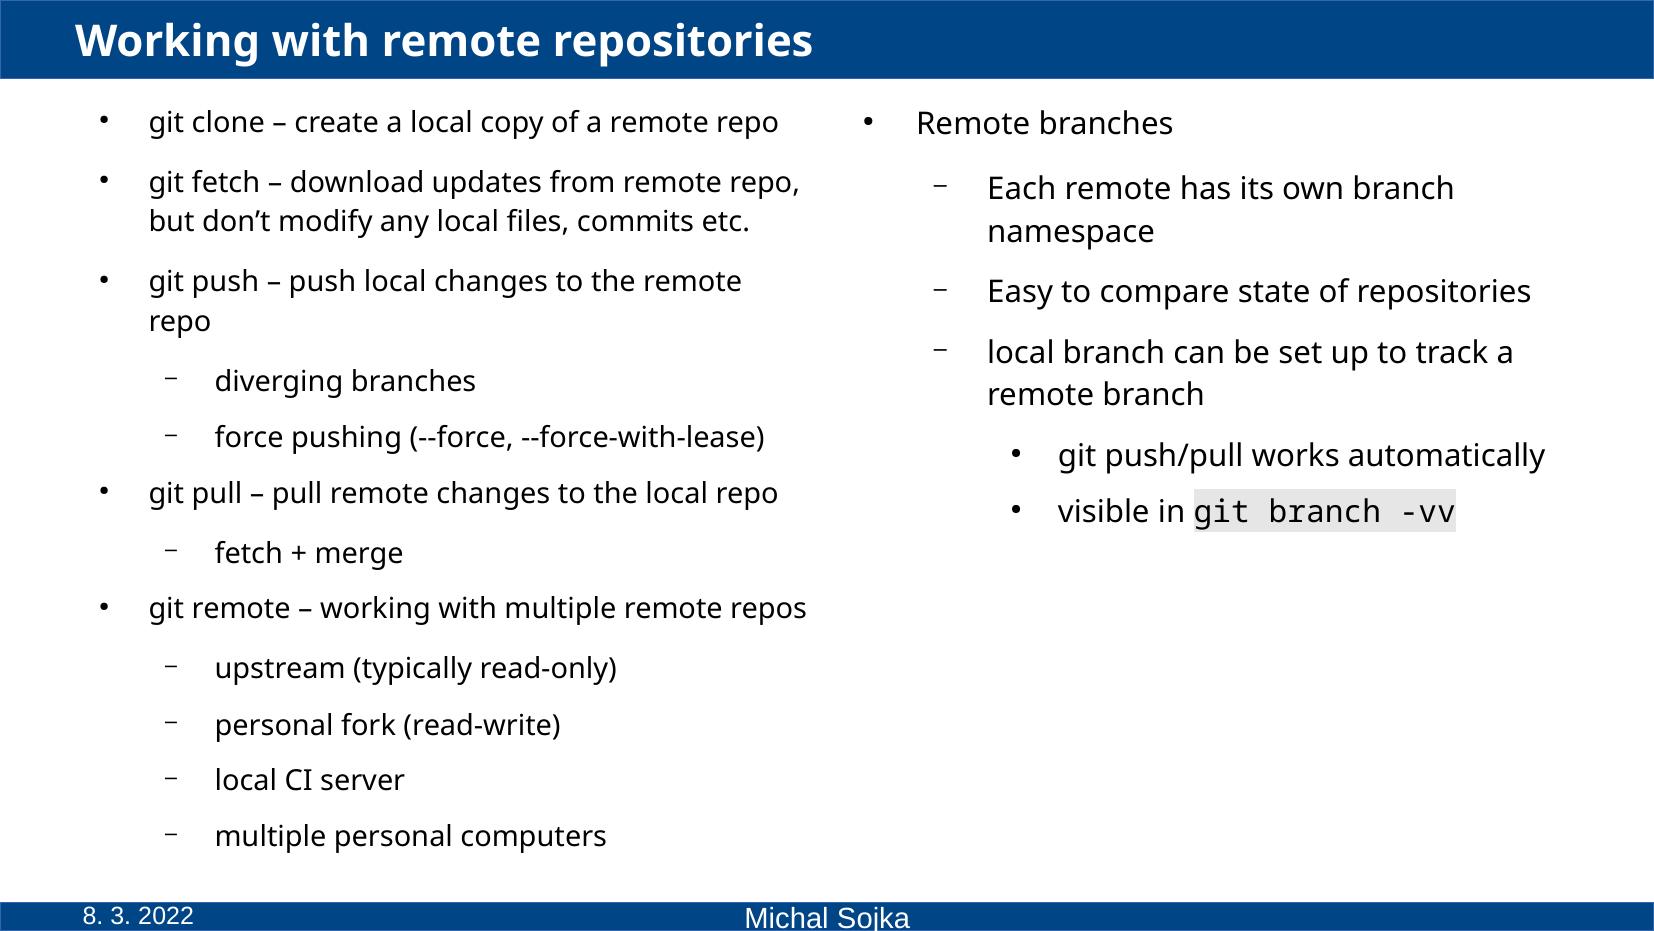

# Working with remote repositories
git clone – create a local copy of a remote repo
git fetch – download updates from remote repo, but don’t modify any local files, commits etc.
git push – push local changes to the remote repo
diverging branches
force pushing (--force, --force-with-lease)
git pull – pull remote changes to the local repo
fetch + merge
git remote – working with multiple remote repos
upstream (typically read-only)
personal fork (read-write)
local CI server
multiple personal computers
Remote branches
Each remote has its own branch namespace
Easy to compare state of repositories
local branch can be set up to track a remote branch
git push/pull works automatically
visible in git branch -vv
8. 3. 2022
Michal Sojka